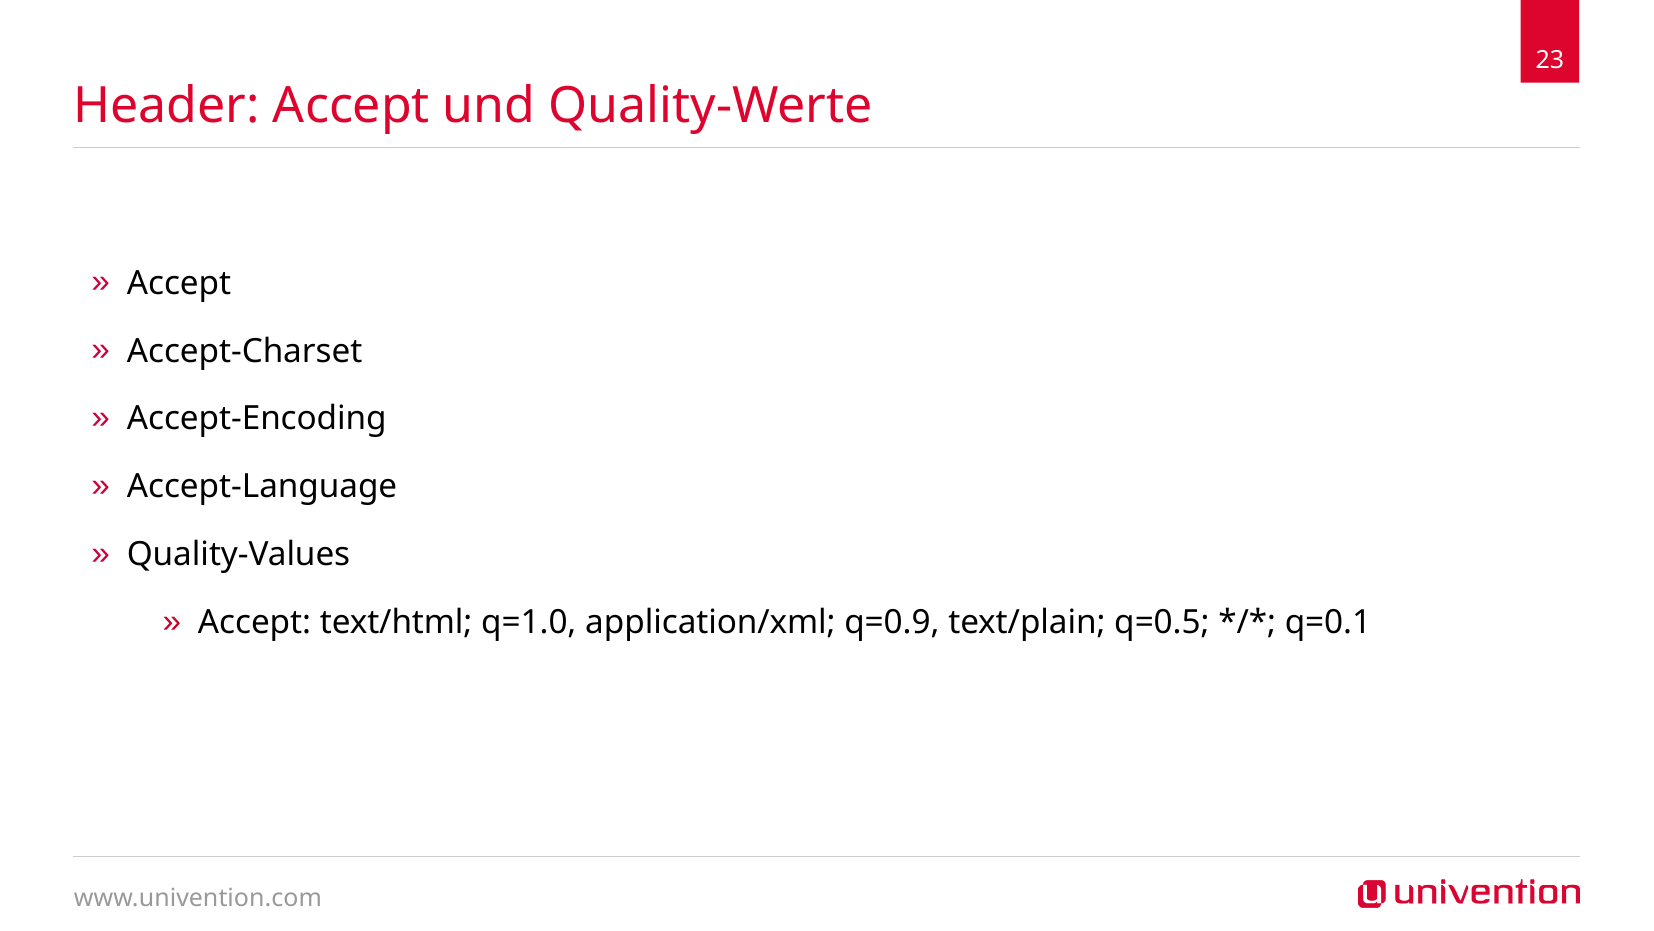

# Header: Accept und Quality-Werte
Accept
Accept-Charset
Accept-Encoding
Accept-Language
Quality-Values
Accept: text/html; q=1.0, application/xml; q=0.9, text/plain; q=0.5; */*; q=0.1